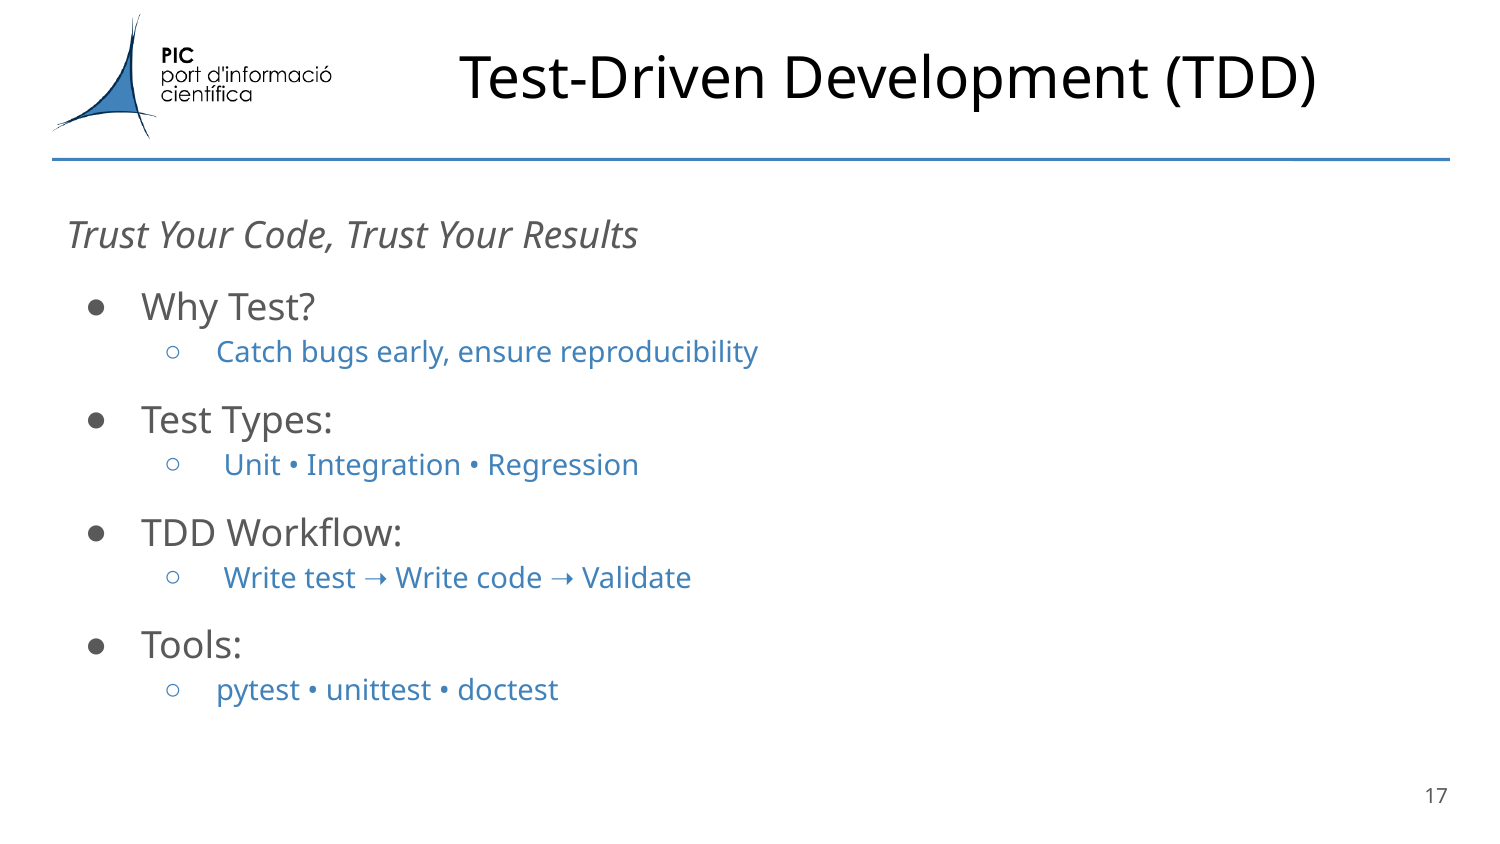

# Test-Driven Development (TDD)
Trust Your Code, Trust Your Results
Why Test?
Catch bugs early, ensure reproducibility
Test Types:
 Unit • Integration • Regression
TDD Workflow:
 Write test ➝ Write code ➝ Validate
Tools:
pytest • unittest • doctest